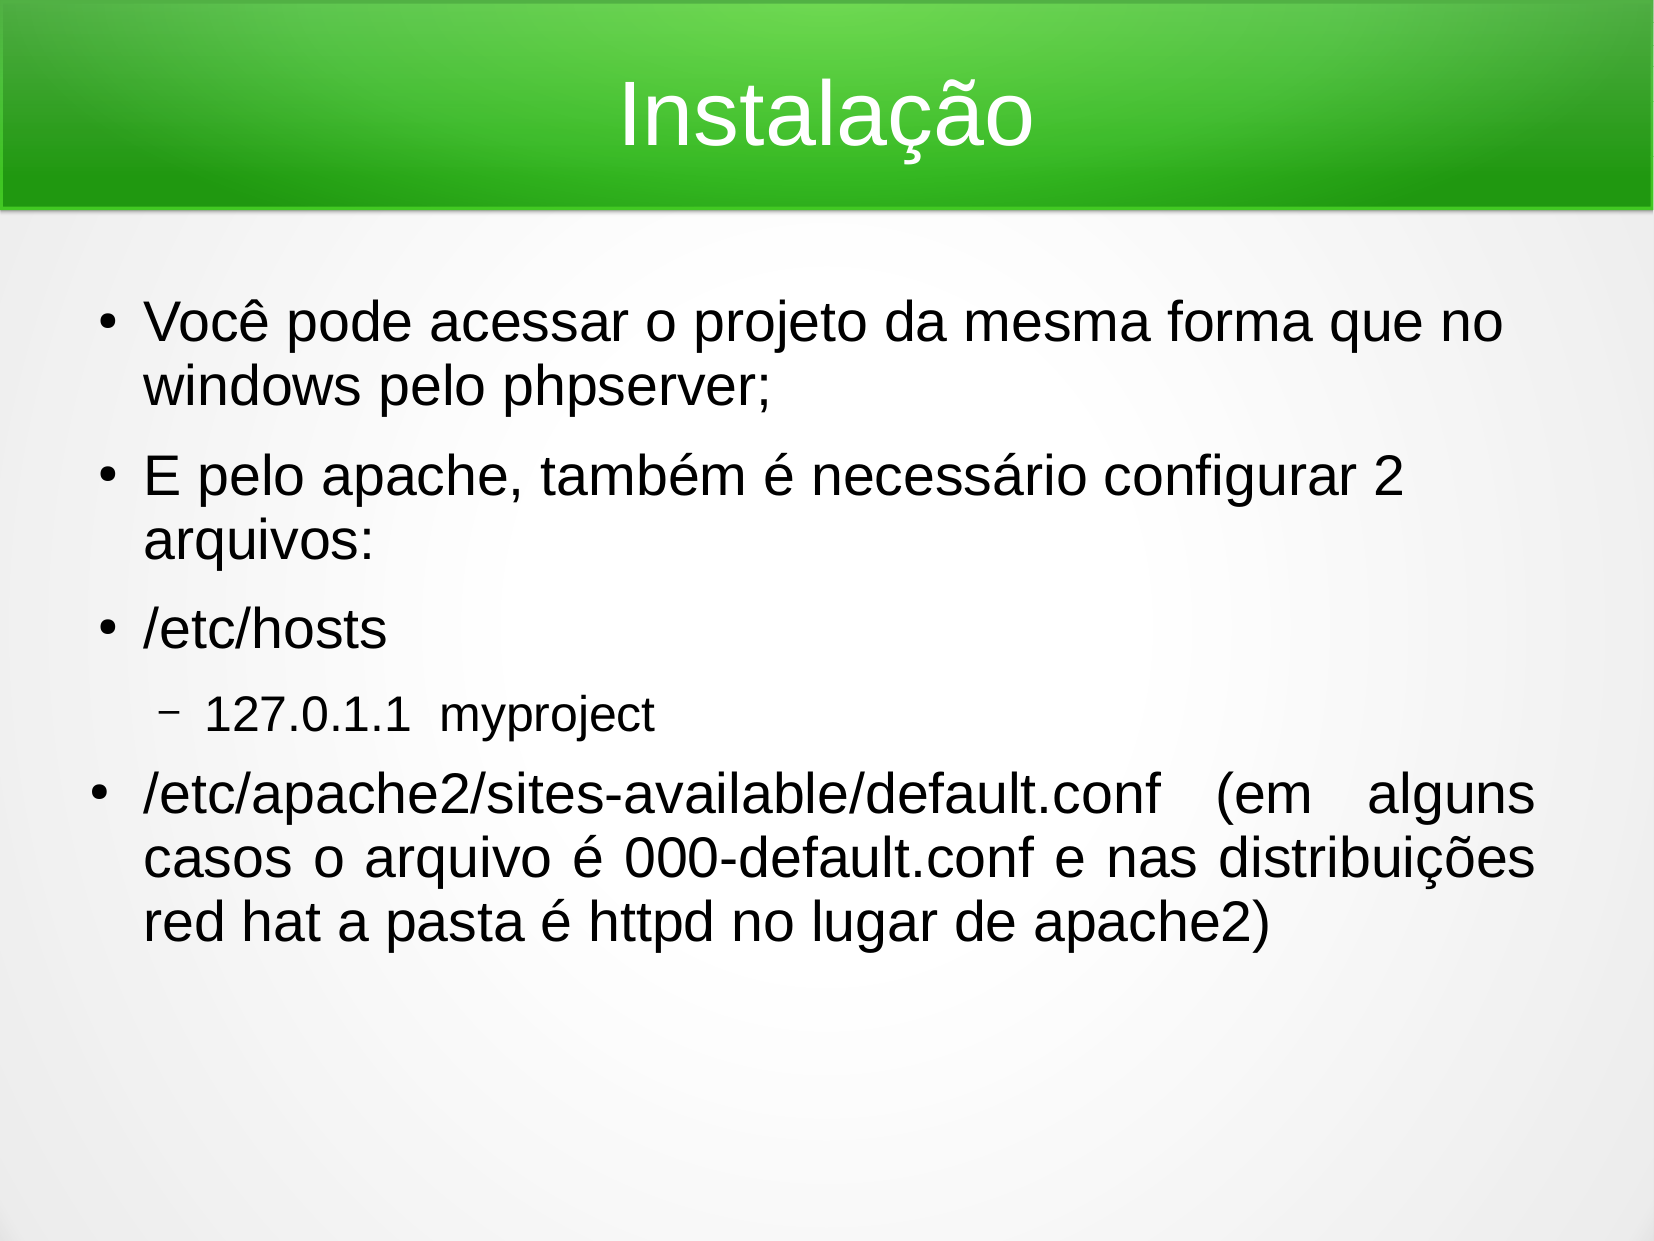

# Instalação
Você pode acessar o projeto da mesma forma que no windows pelo phpserver;
E pelo apache, também é necessário configurar 2 arquivos:
/etc/hosts
127.0.1.1 myproject
/etc/apache2/sites-available/default.conf (em alguns casos o arquivo é 000-default.conf e nas distribuições red hat a pasta é httpd no lugar de apache2)